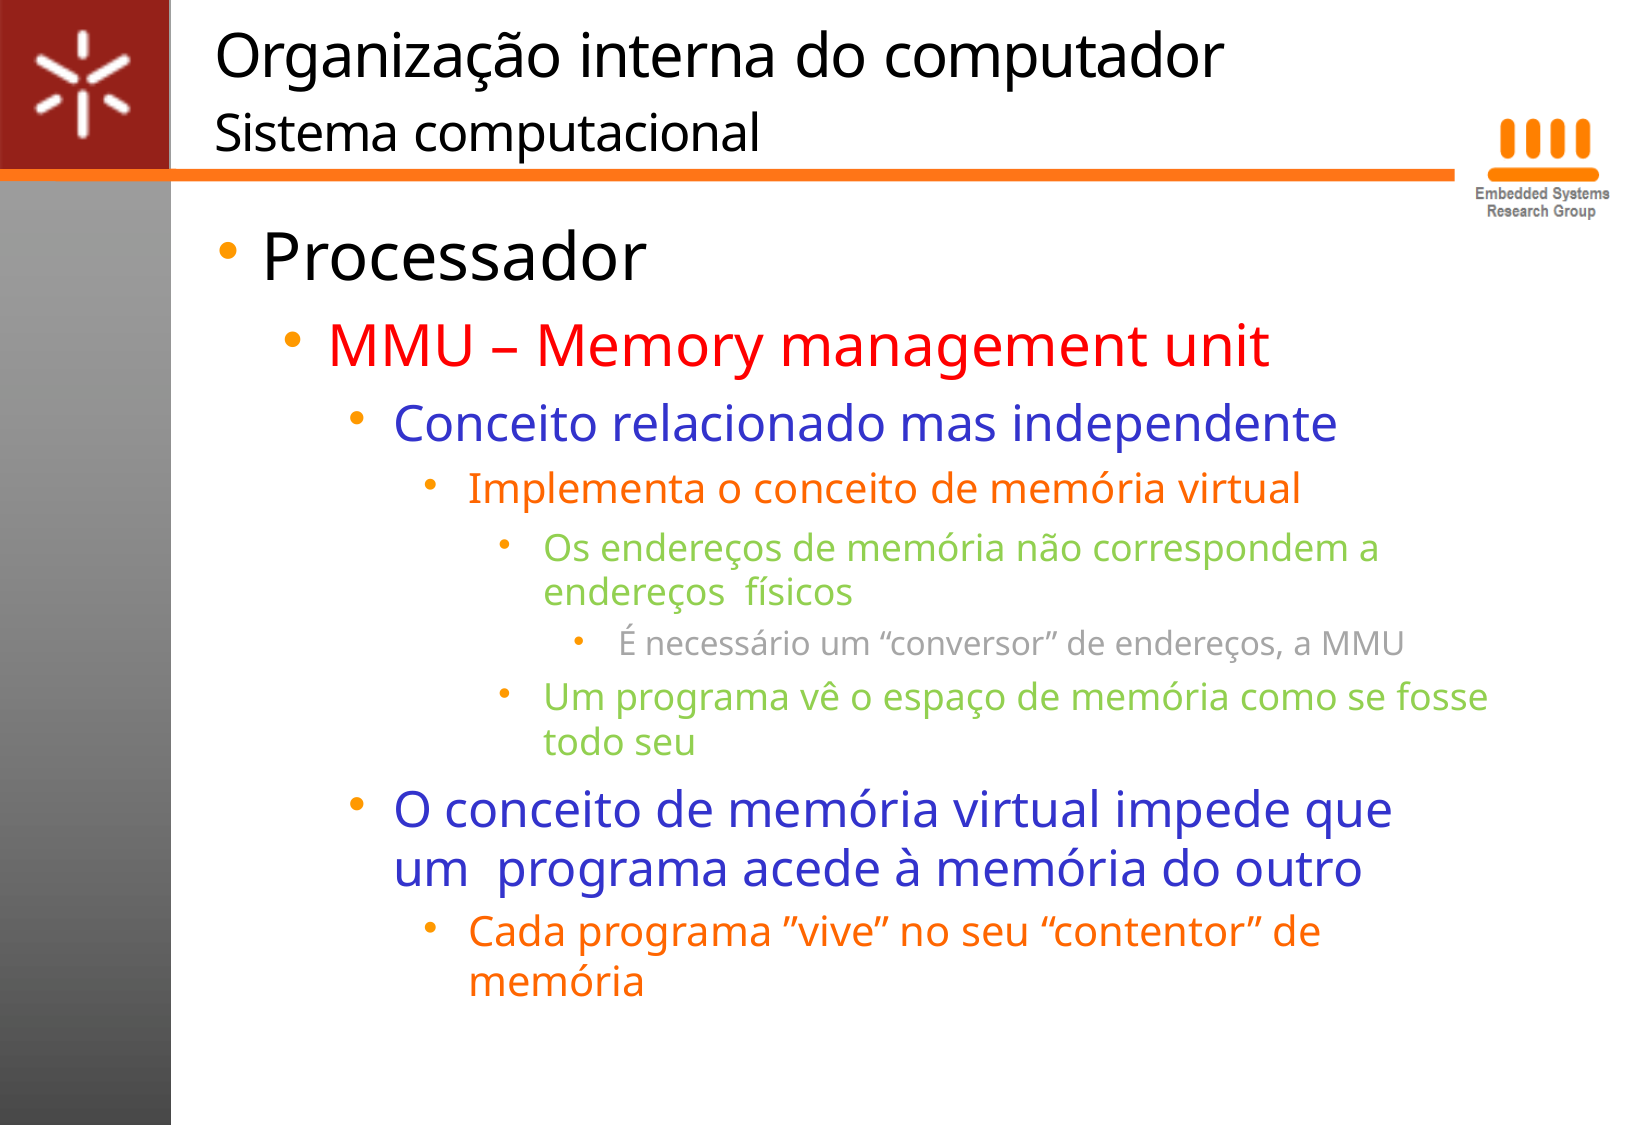

# Organização interna do computador Sistema computacional
Processador
MMU – Memory management unit
Conceito relacionado mas independente
Implementa o conceito de memória virtual
Os endereços de memória não correspondem a endereços físicos
É necessário um “conversor” de endereços, a MMU
Um programa vê o espaço de memória como se fosse todo seu
O conceito de memória virtual impede que um programa acede à memória do outro
Cada programa ”vive” no seu “contentor” de memória